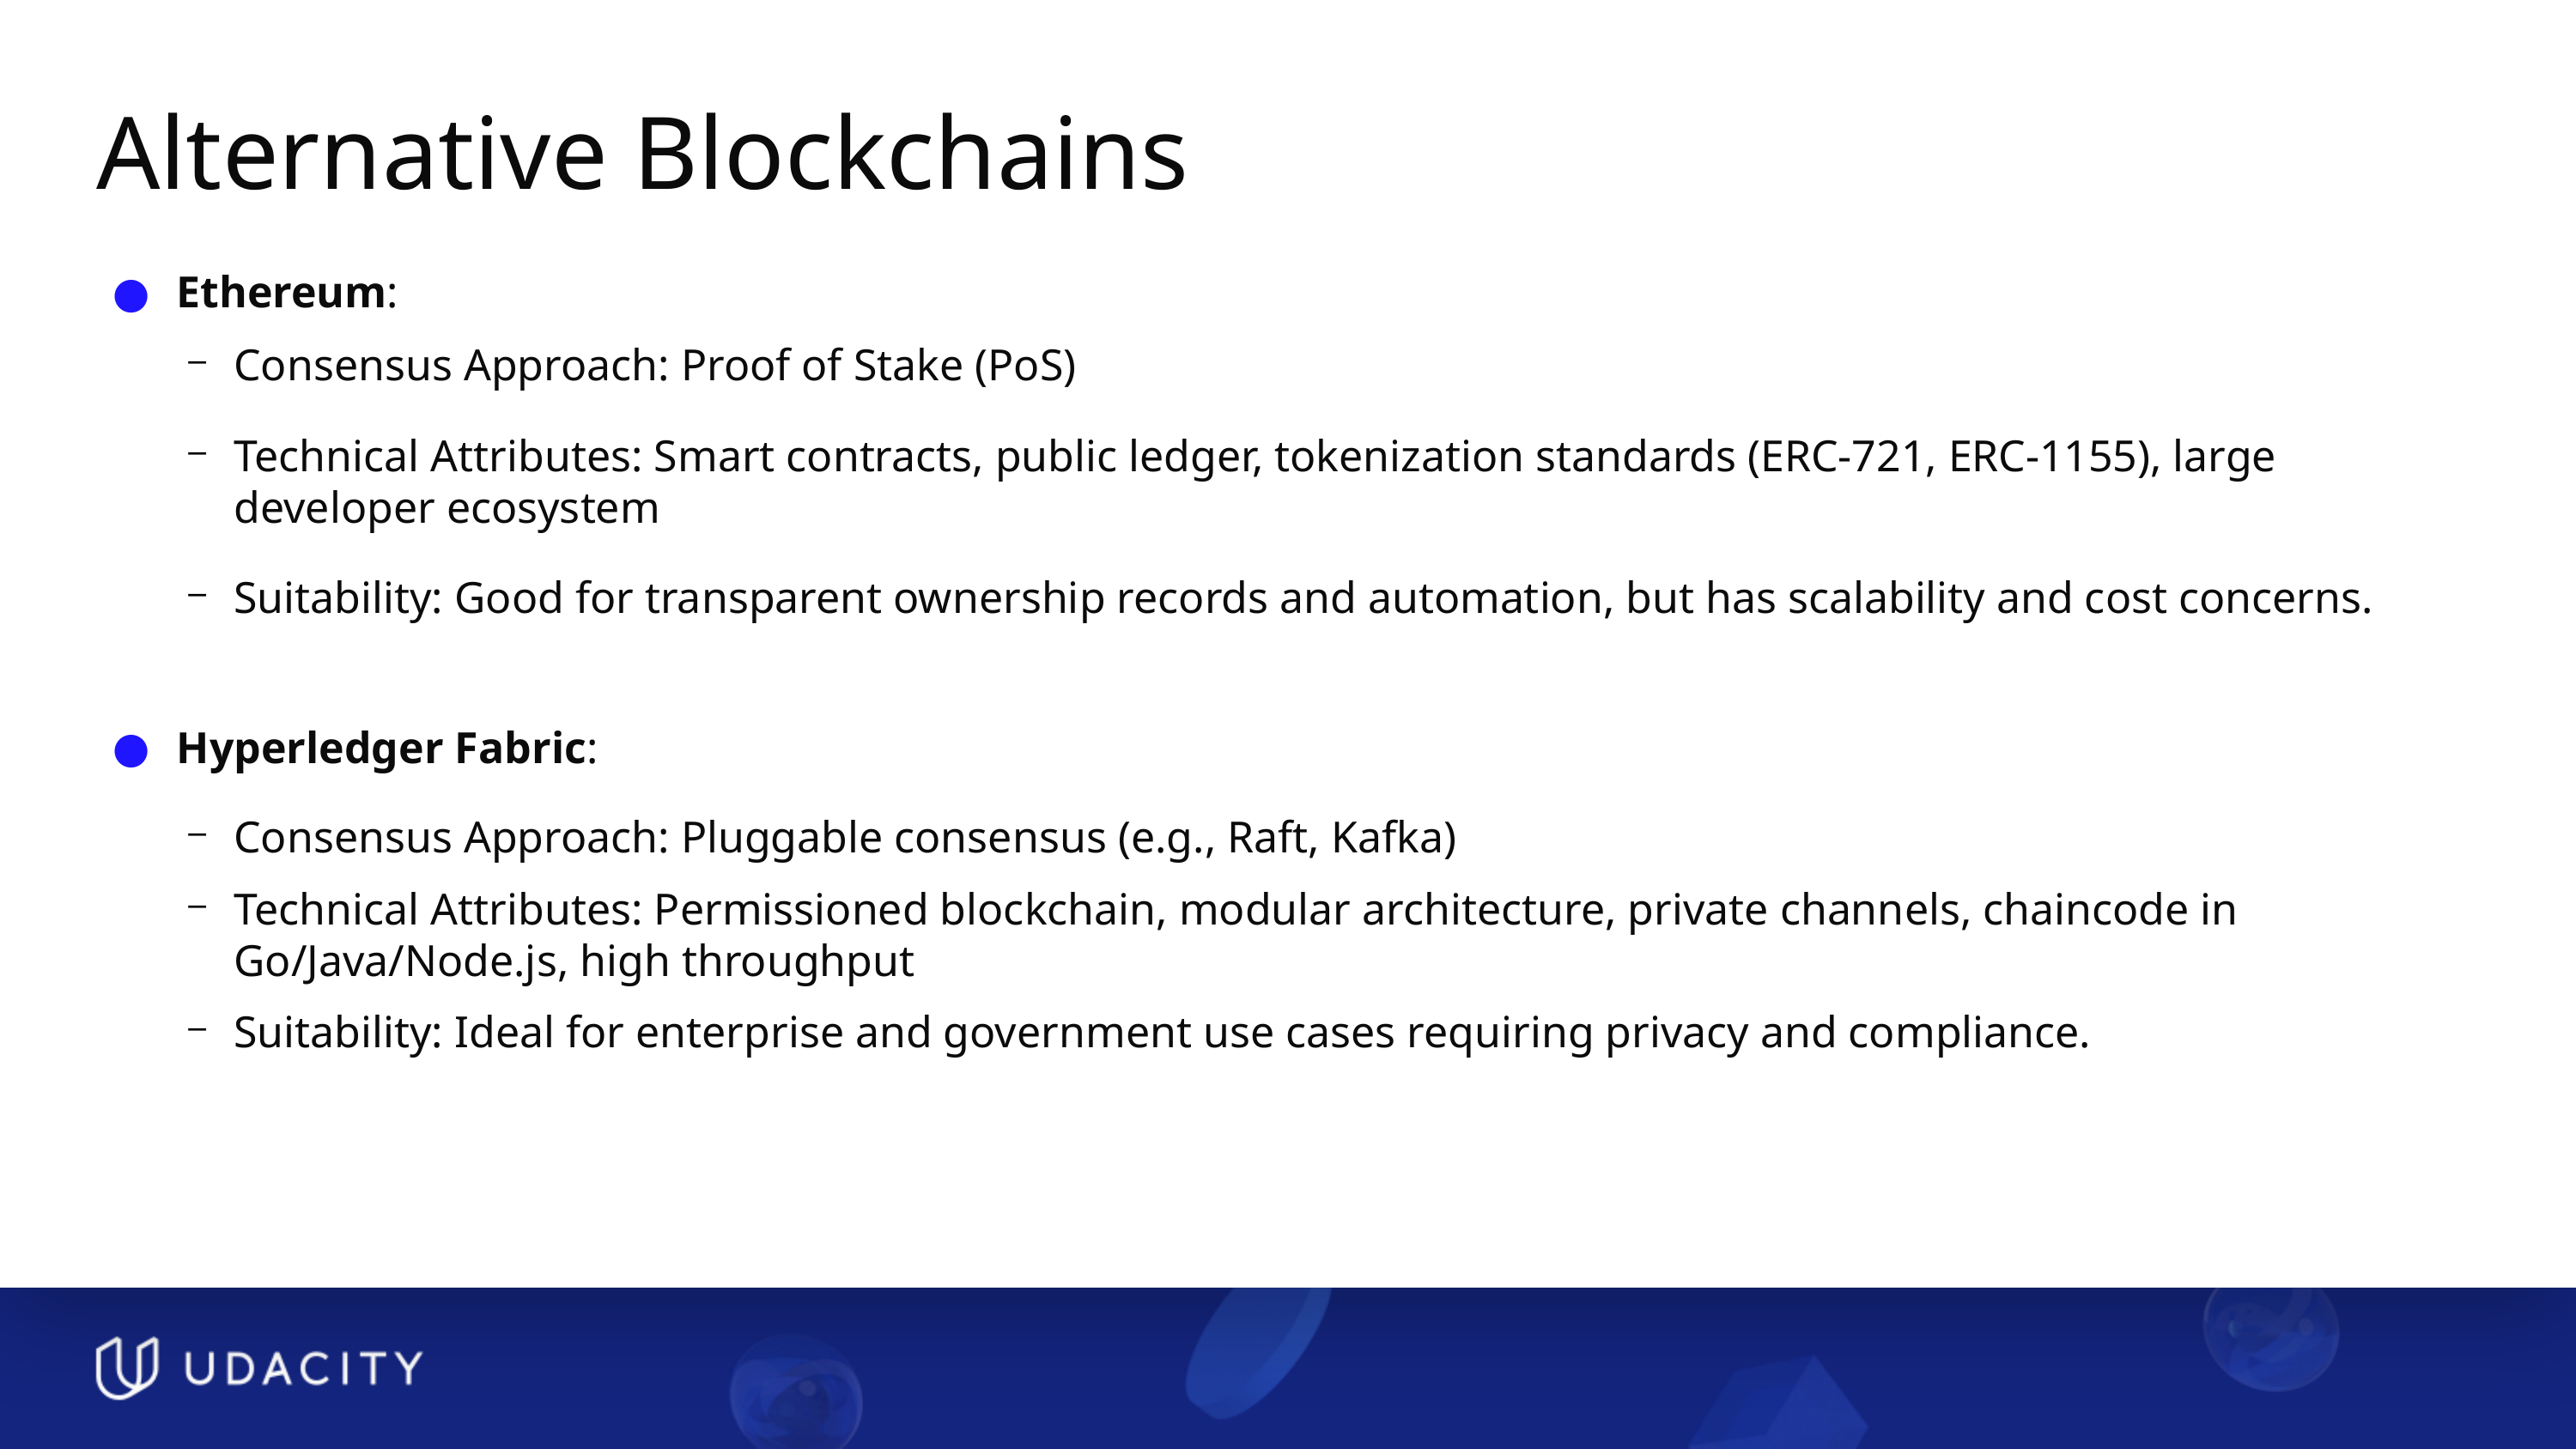

# Alternative Blockchains
Ethereum:
Consensus Approach: Proof of Stake (PoS)
Technical Attributes: Smart contracts, public ledger, tokenization standards (ERC-721, ERC-1155), large developer ecosystem
Suitability: Good for transparent ownership records and automation, but has scalability and cost concerns.
Hyperledger Fabric:
Consensus Approach: Pluggable consensus (e.g., Raft, Kafka)
Technical Attributes: Permissioned blockchain, modular architecture, private channels, chaincode in Go/Java/Node.js, high throughput
Suitability: Ideal for enterprise and government use cases requiring privacy and compliance.